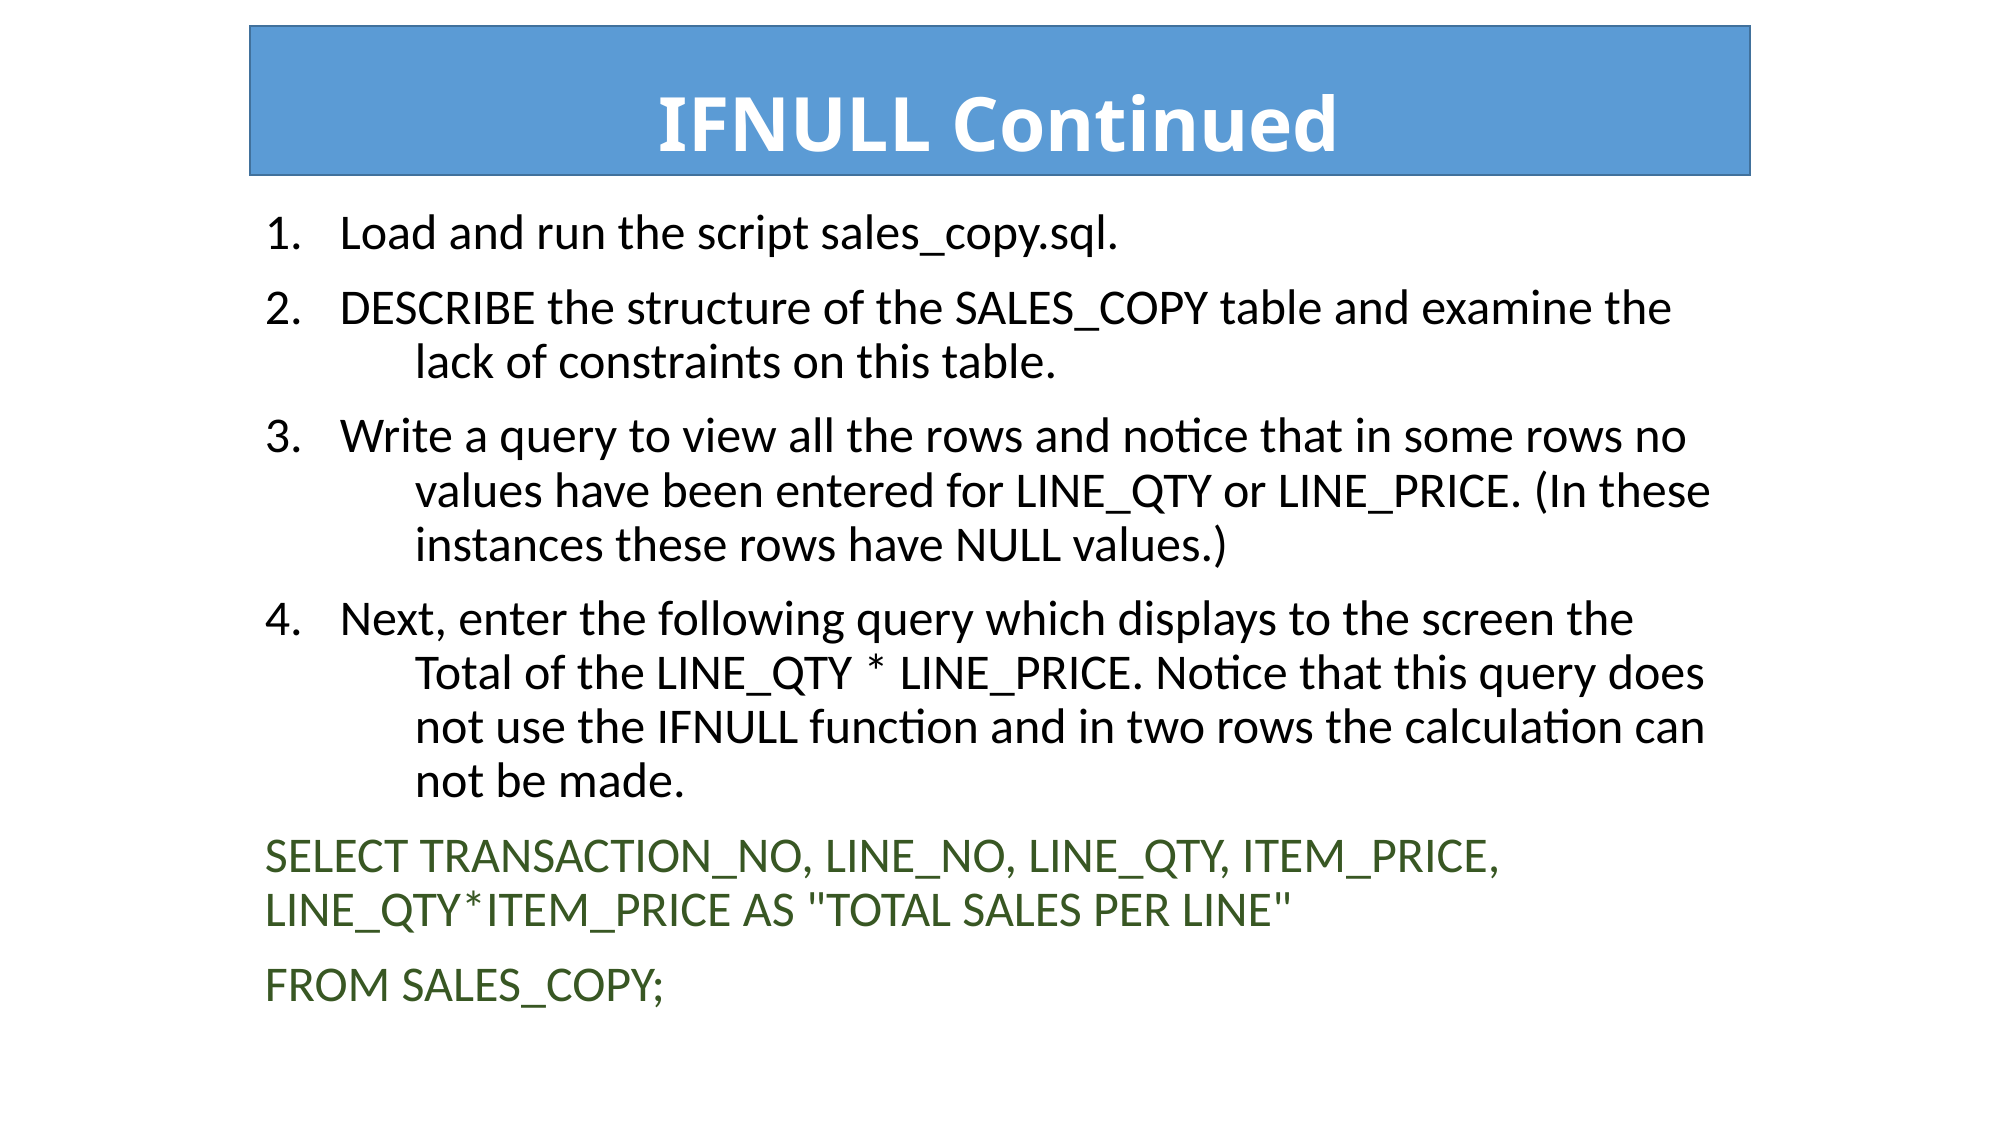

# IFNULL Continued
Load and run the script sales_copy.sql.
DESCRIBE the structure of the SALES_COPY table and examine the lack of constraints on this table.
Write a query to view all the rows and notice that in some rows no values have been entered for LINE_QTY or LINE_PRICE. (In these instances these rows have NULL values.)
Next, enter the following query which displays to the screen the Total of the LINE_QTY * LINE_PRICE. Notice that this query does not use the IFNULL function and in two rows the calculation can not be made.
SELECT TRANSACTION_NO, LINE_NO, LINE_QTY, ITEM_PRICE, LINE_QTY*ITEM_PRICE AS "TOTAL SALES PER LINE"
FROM SALES_COPY;